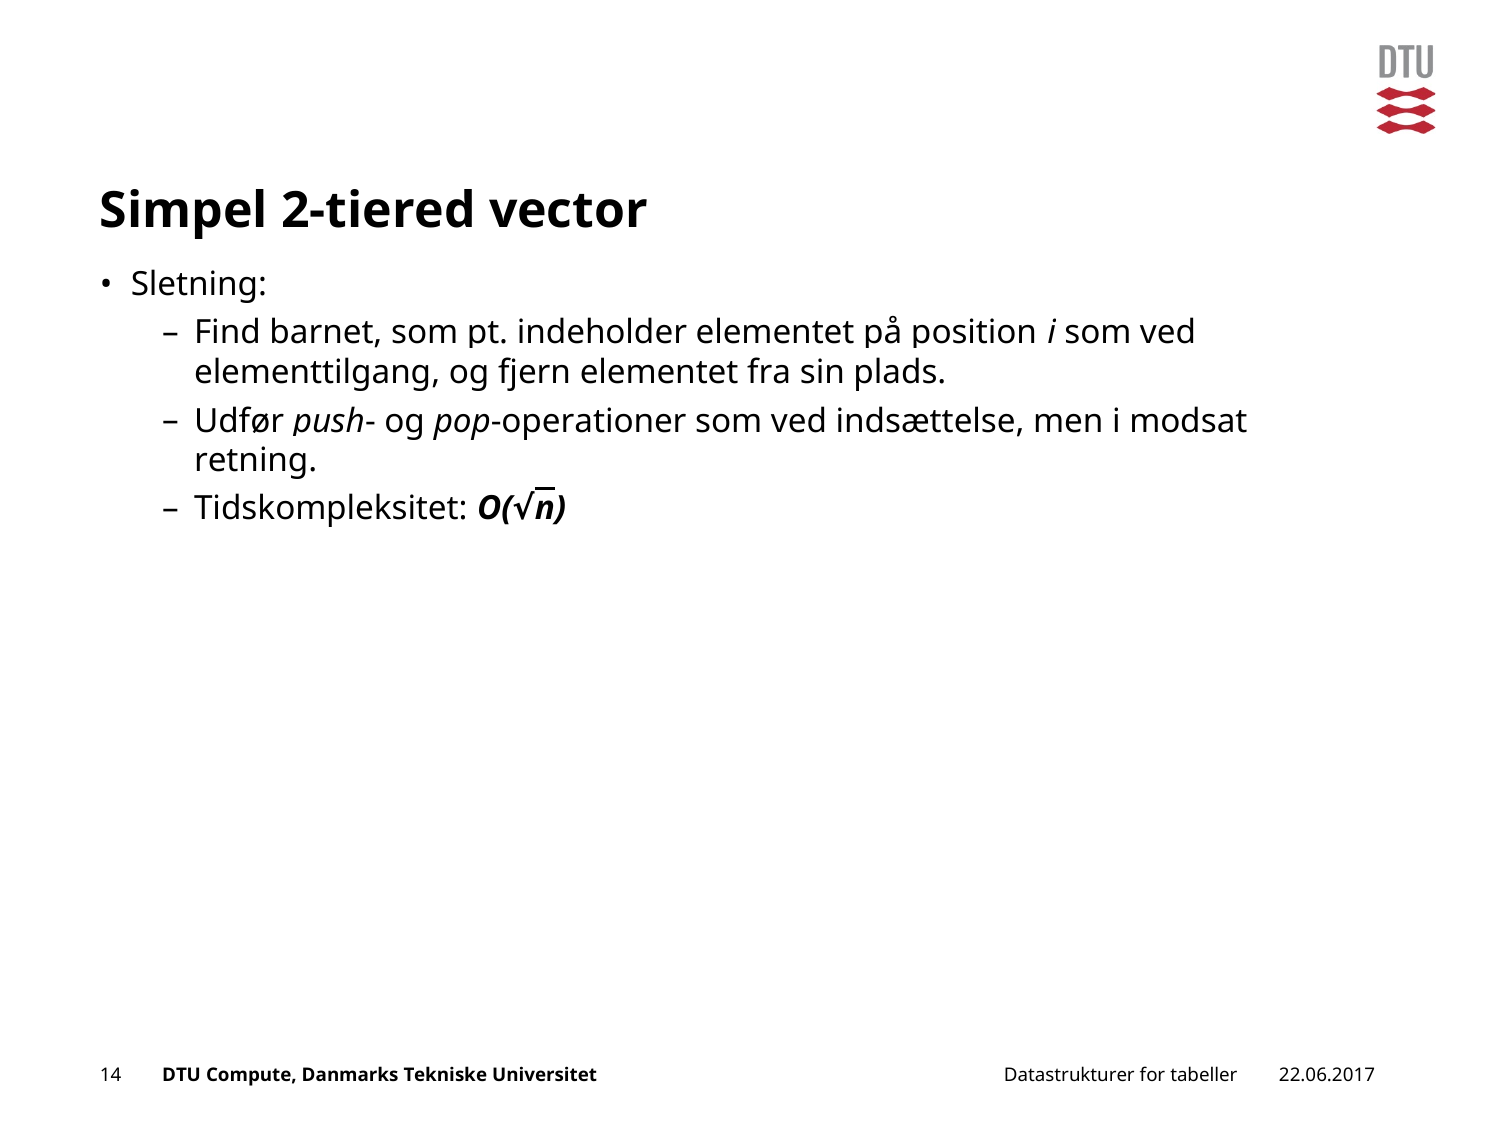

# Simpel 2-tiered vector
Sletning:
Find barnet, som pt. indeholder elementet på position i som ved elementtilgang, og fjern elementet fra sin plads.
Udfør push- og pop-operationer som ved indsættelse, men i modsat retning.
Tidskompleksitet: O(√n)